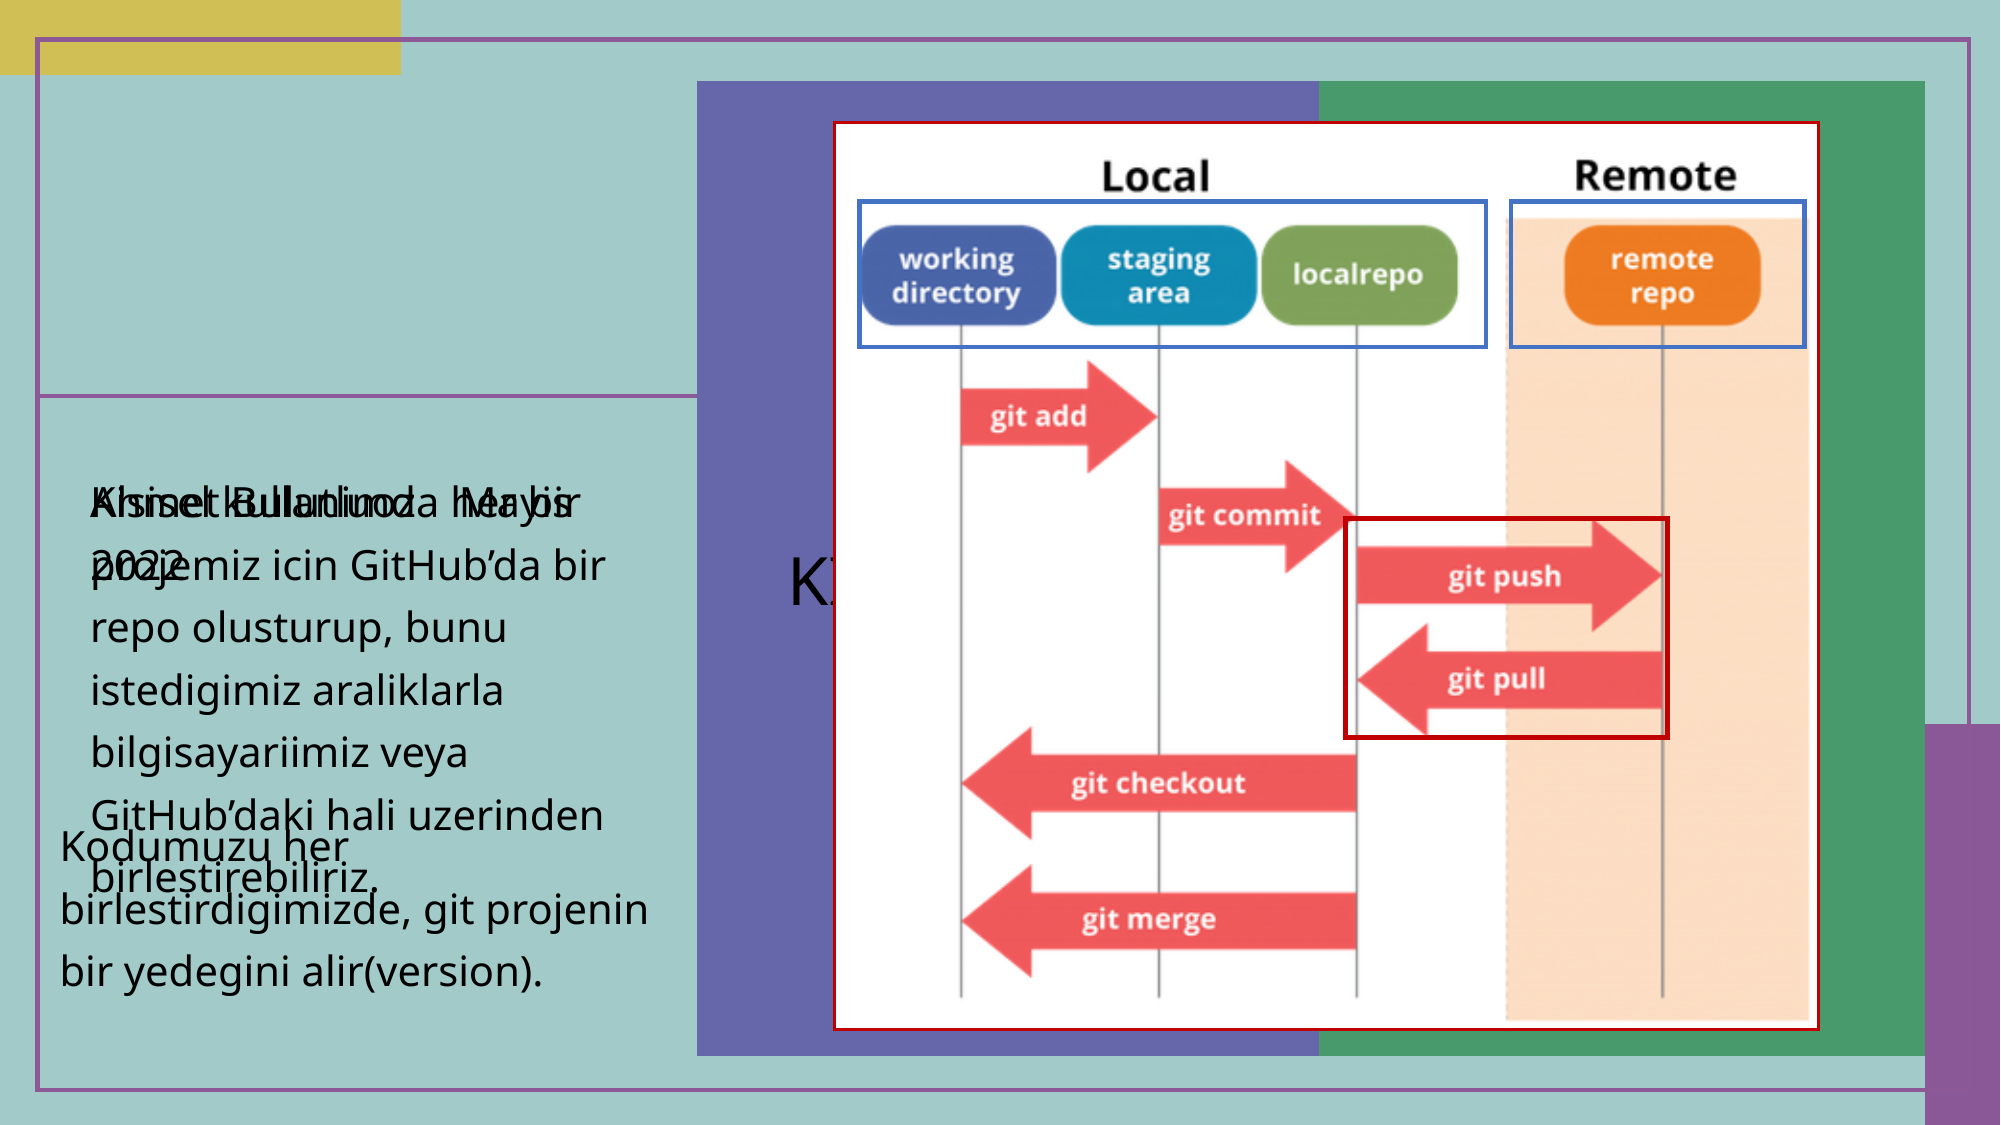

# Kisisel kullanim
Kisisel kullanimda her bir projemiz icin GitHub’da bir repo olusturup, bunu istedigimiz araliklarla bilgisayariimiz veya GitHub’daki hali uzerinden birlestirebiliriz.
Ahmet Bulutluoz Mayis 2022
Kodumuzu her birlestirdigimizde, git projenin bir yedegini alir(version).